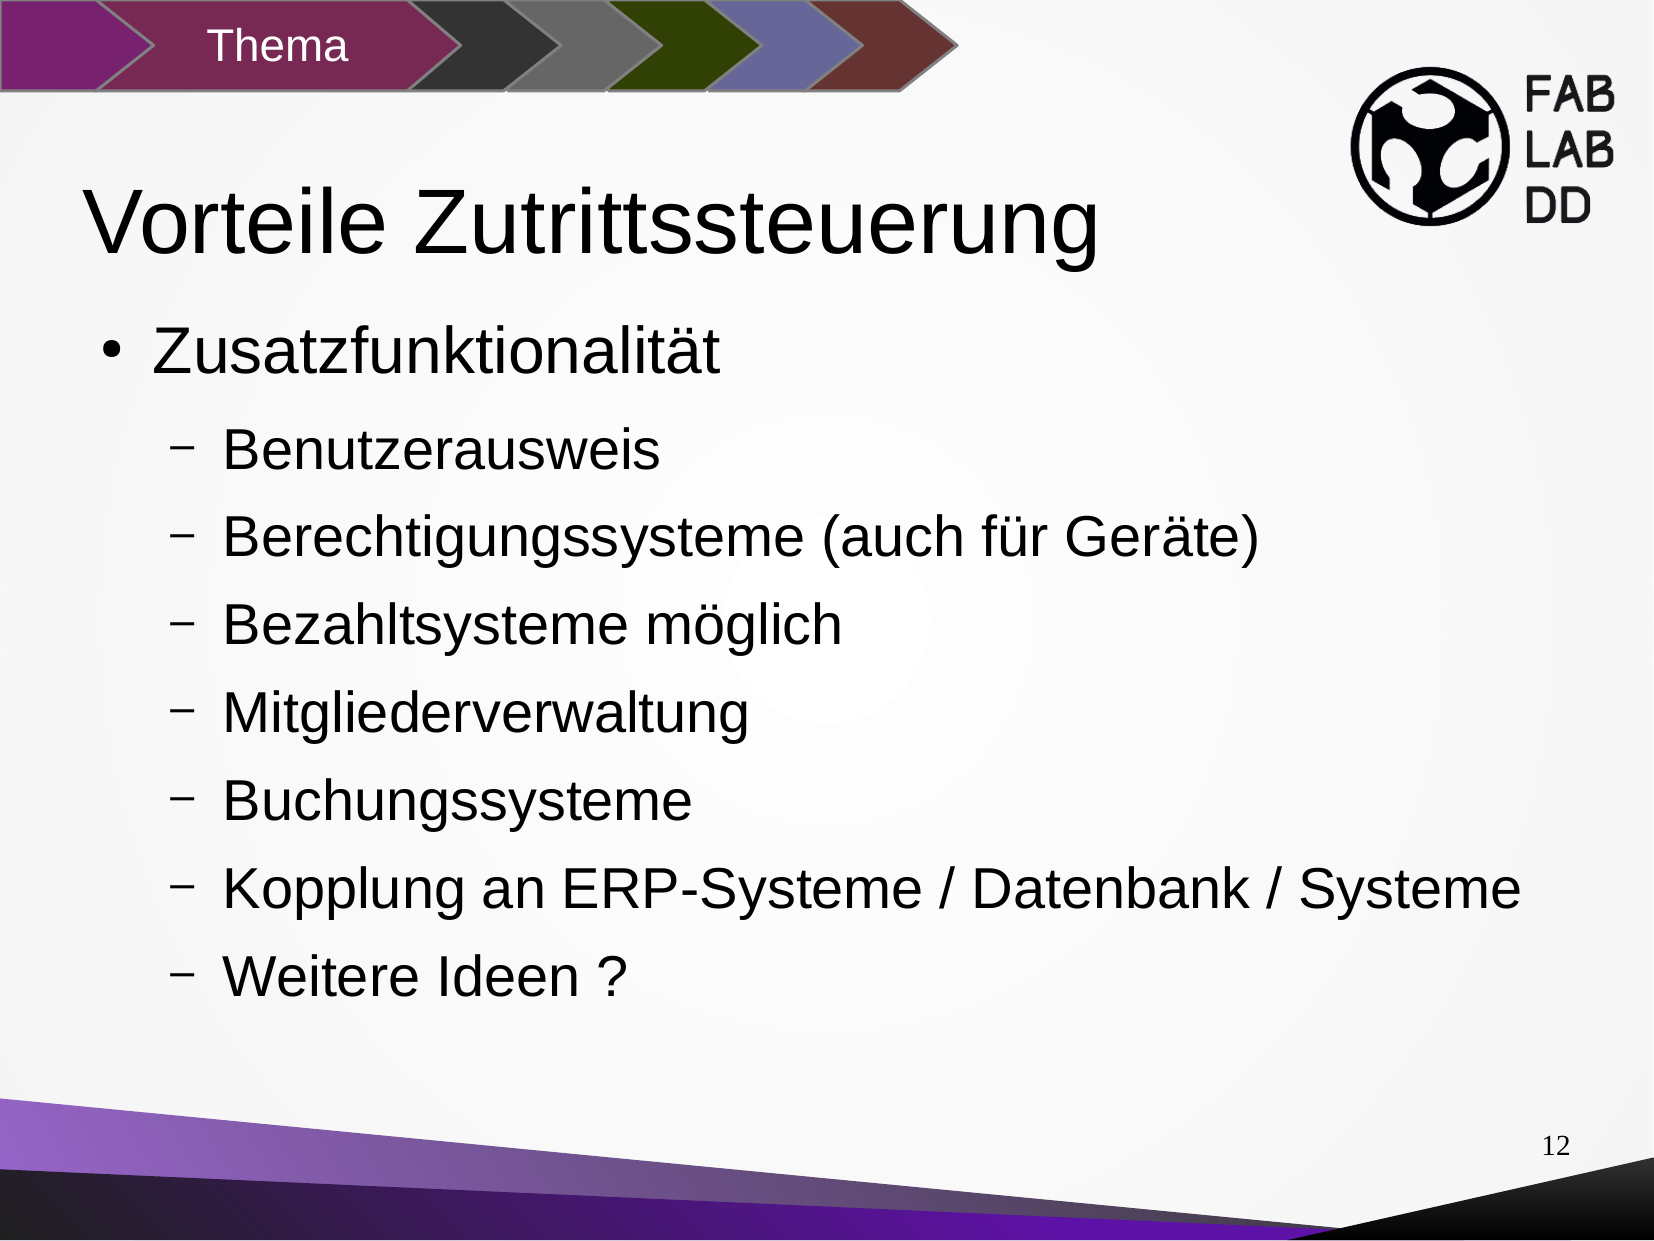

Thema
# Vorteile Zutrittssteuerung
Zusatzfunktionalität
Benutzerausweis
Berechtigungssysteme (auch für Geräte)
Bezahltsysteme möglich
Mitgliederverwaltung
Buchungssysteme
Kopplung an ERP-Systeme / Datenbank / Systeme
Weitere Ideen ?